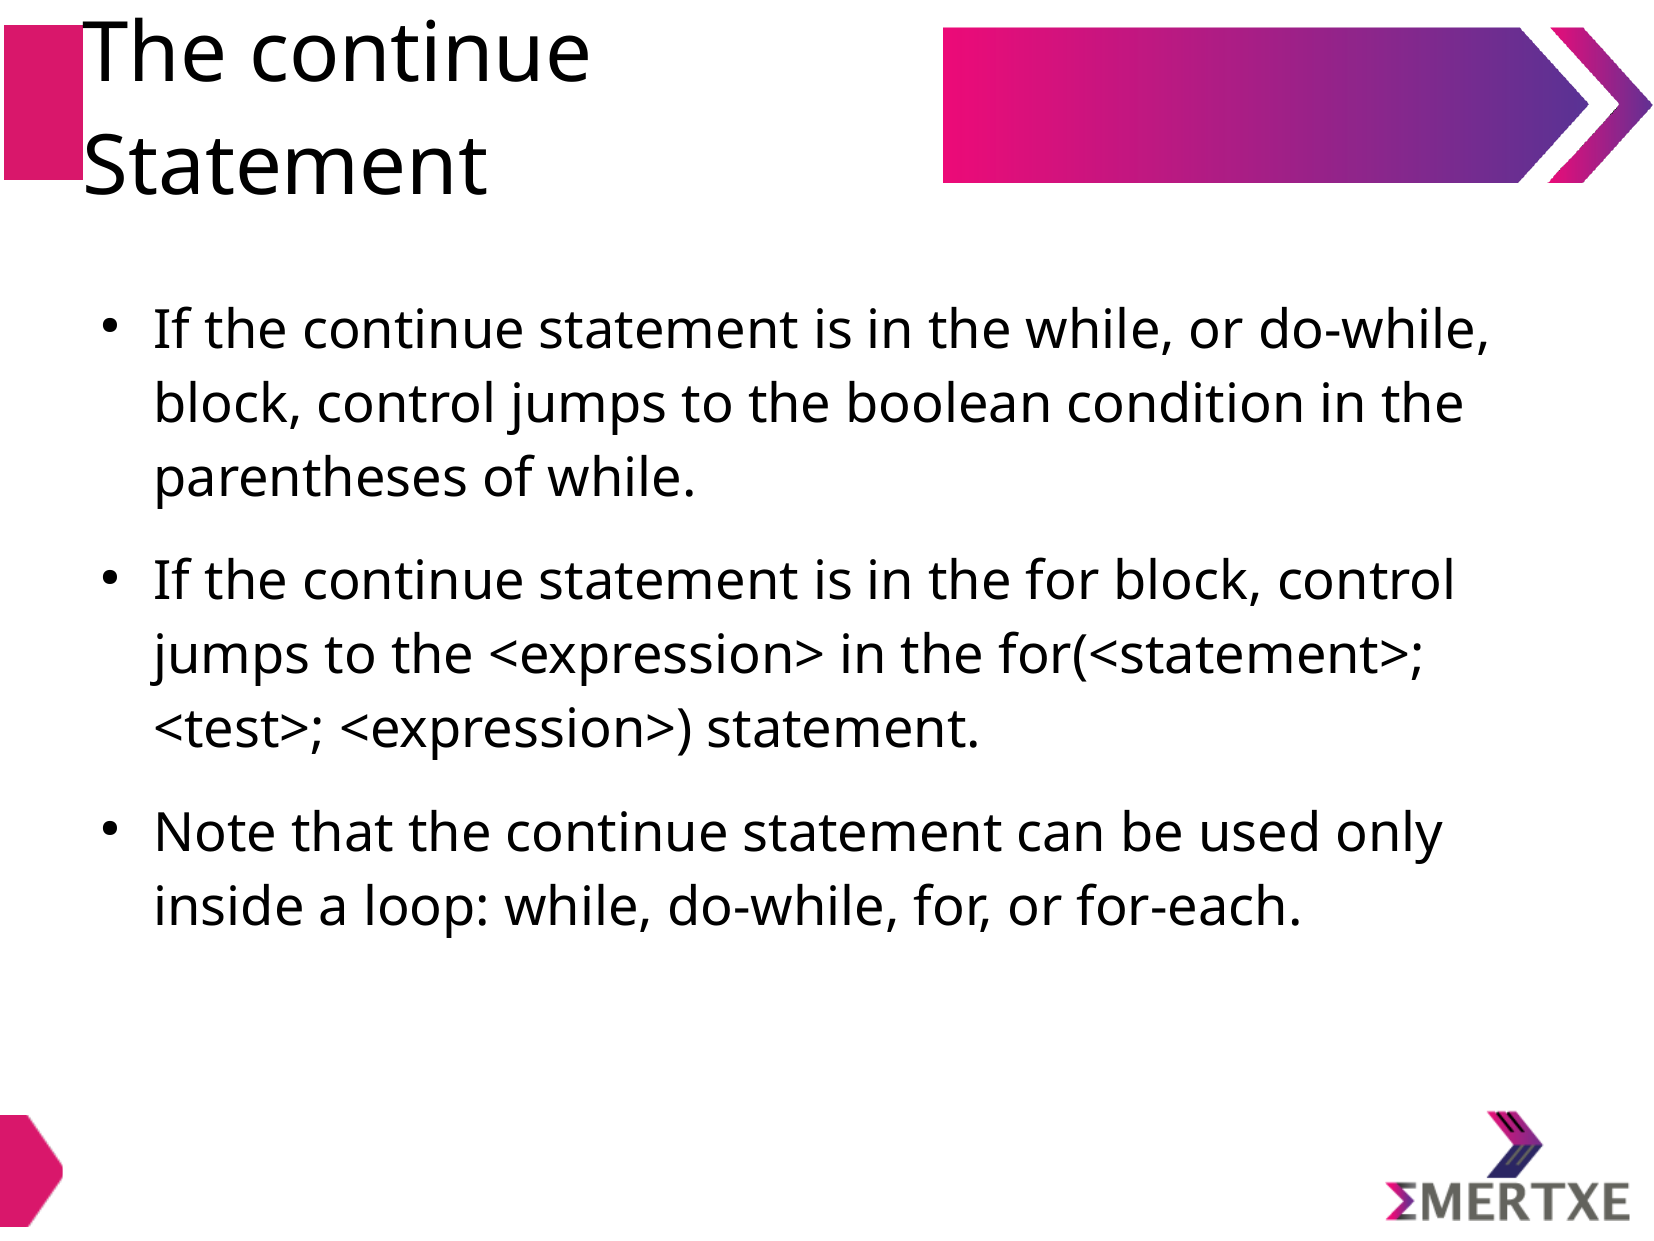

# The continue Statement
If the continue statement is in the while, or do-while, block, control jumps to the boolean condition in the parentheses of while.
If the continue statement is in the for block, control jumps to the <expression> in the for(<statement>; <test>; <expression>) statement.
Note that the continue statement can be used only inside a loop: while, do-while, for, or for-each.